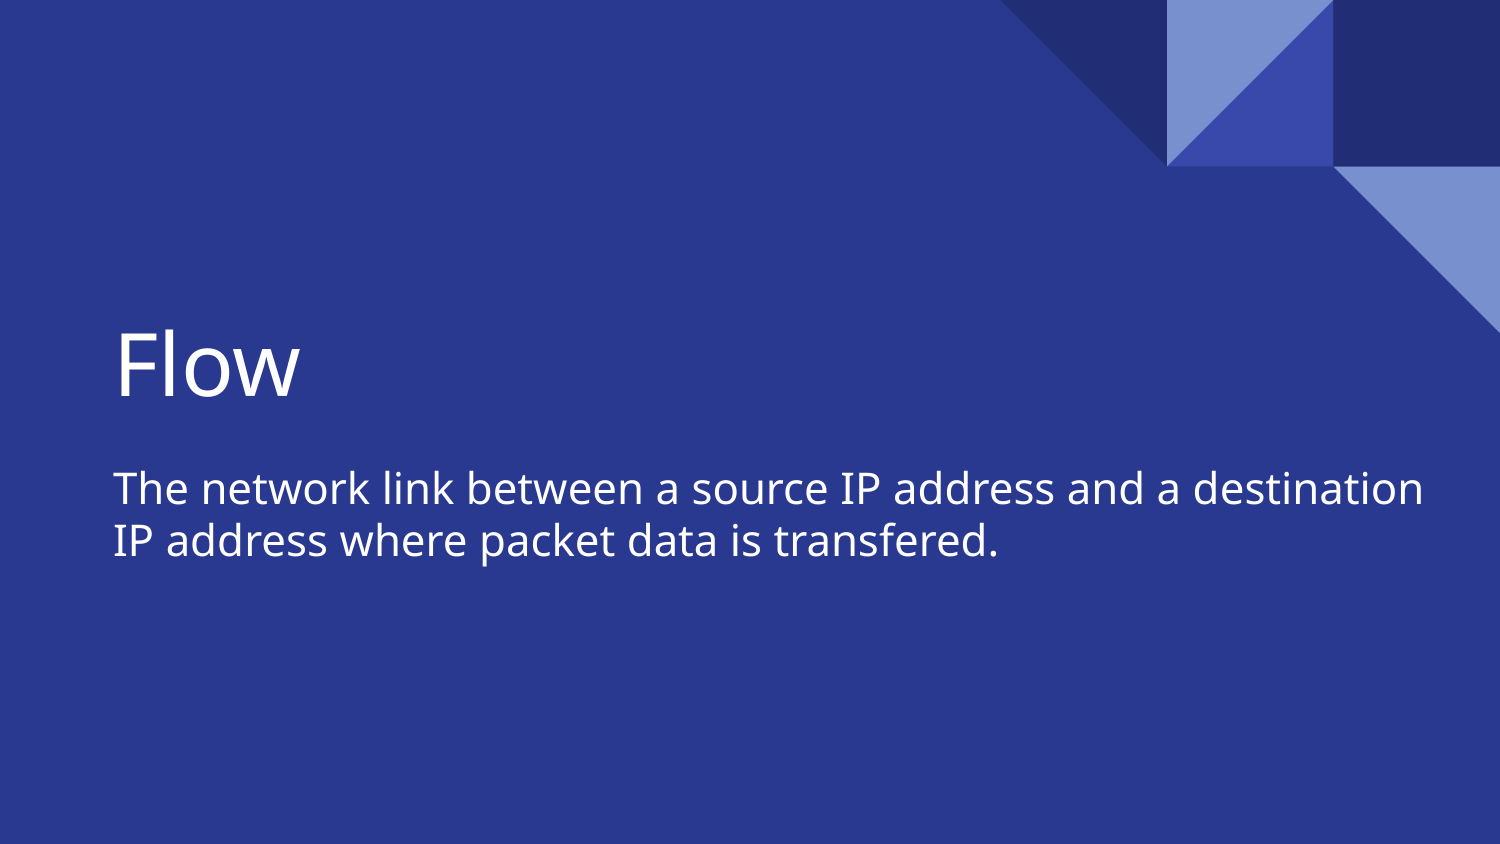

# Flow
The network link between a source IP address and a destination IP address where packet data is transfered.